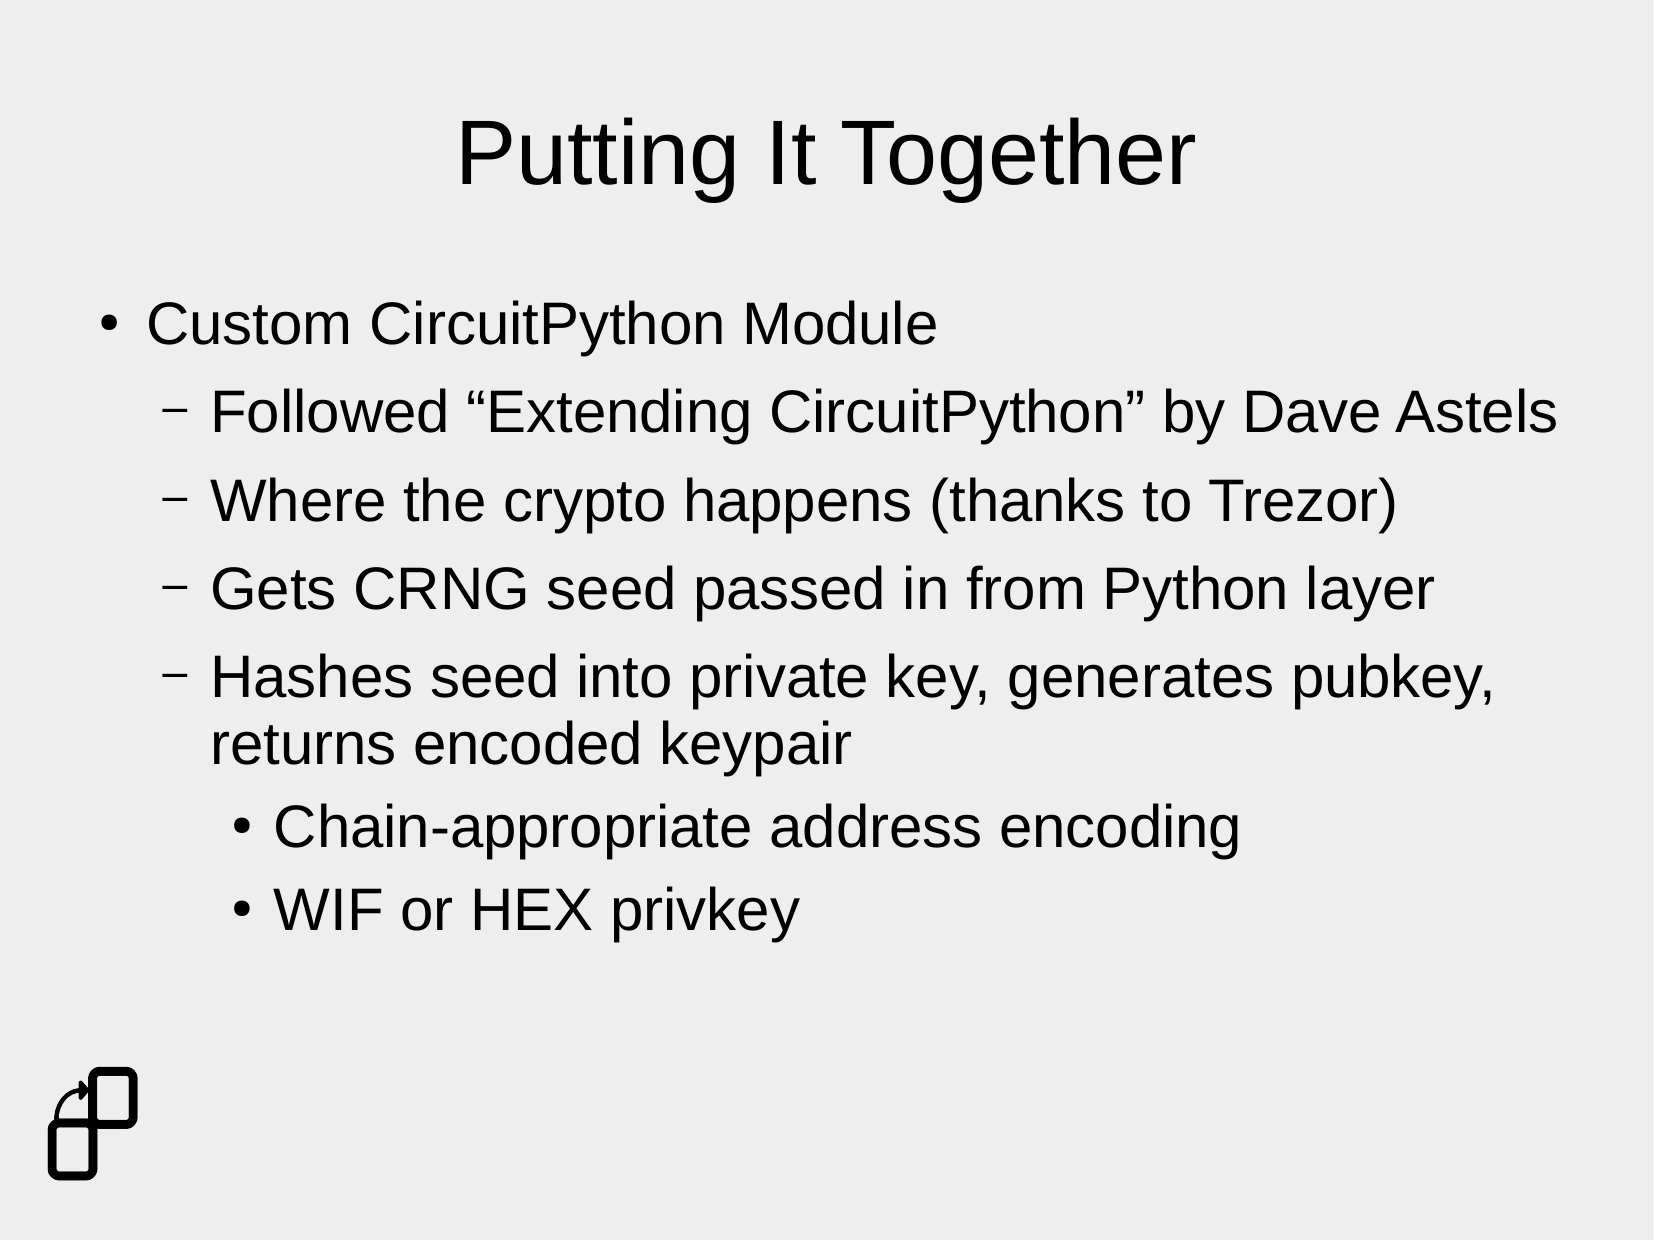

# Putting It Together
Custom CircuitPython Module
Followed “Extending CircuitPython” by Dave Astels
Where the crypto happens (thanks to Trezor)
Gets CRNG seed passed in from Python layer
Hashes seed into private key, generates pubkey, returns encoded keypair
Chain-appropriate address encoding
WIF or HEX privkey